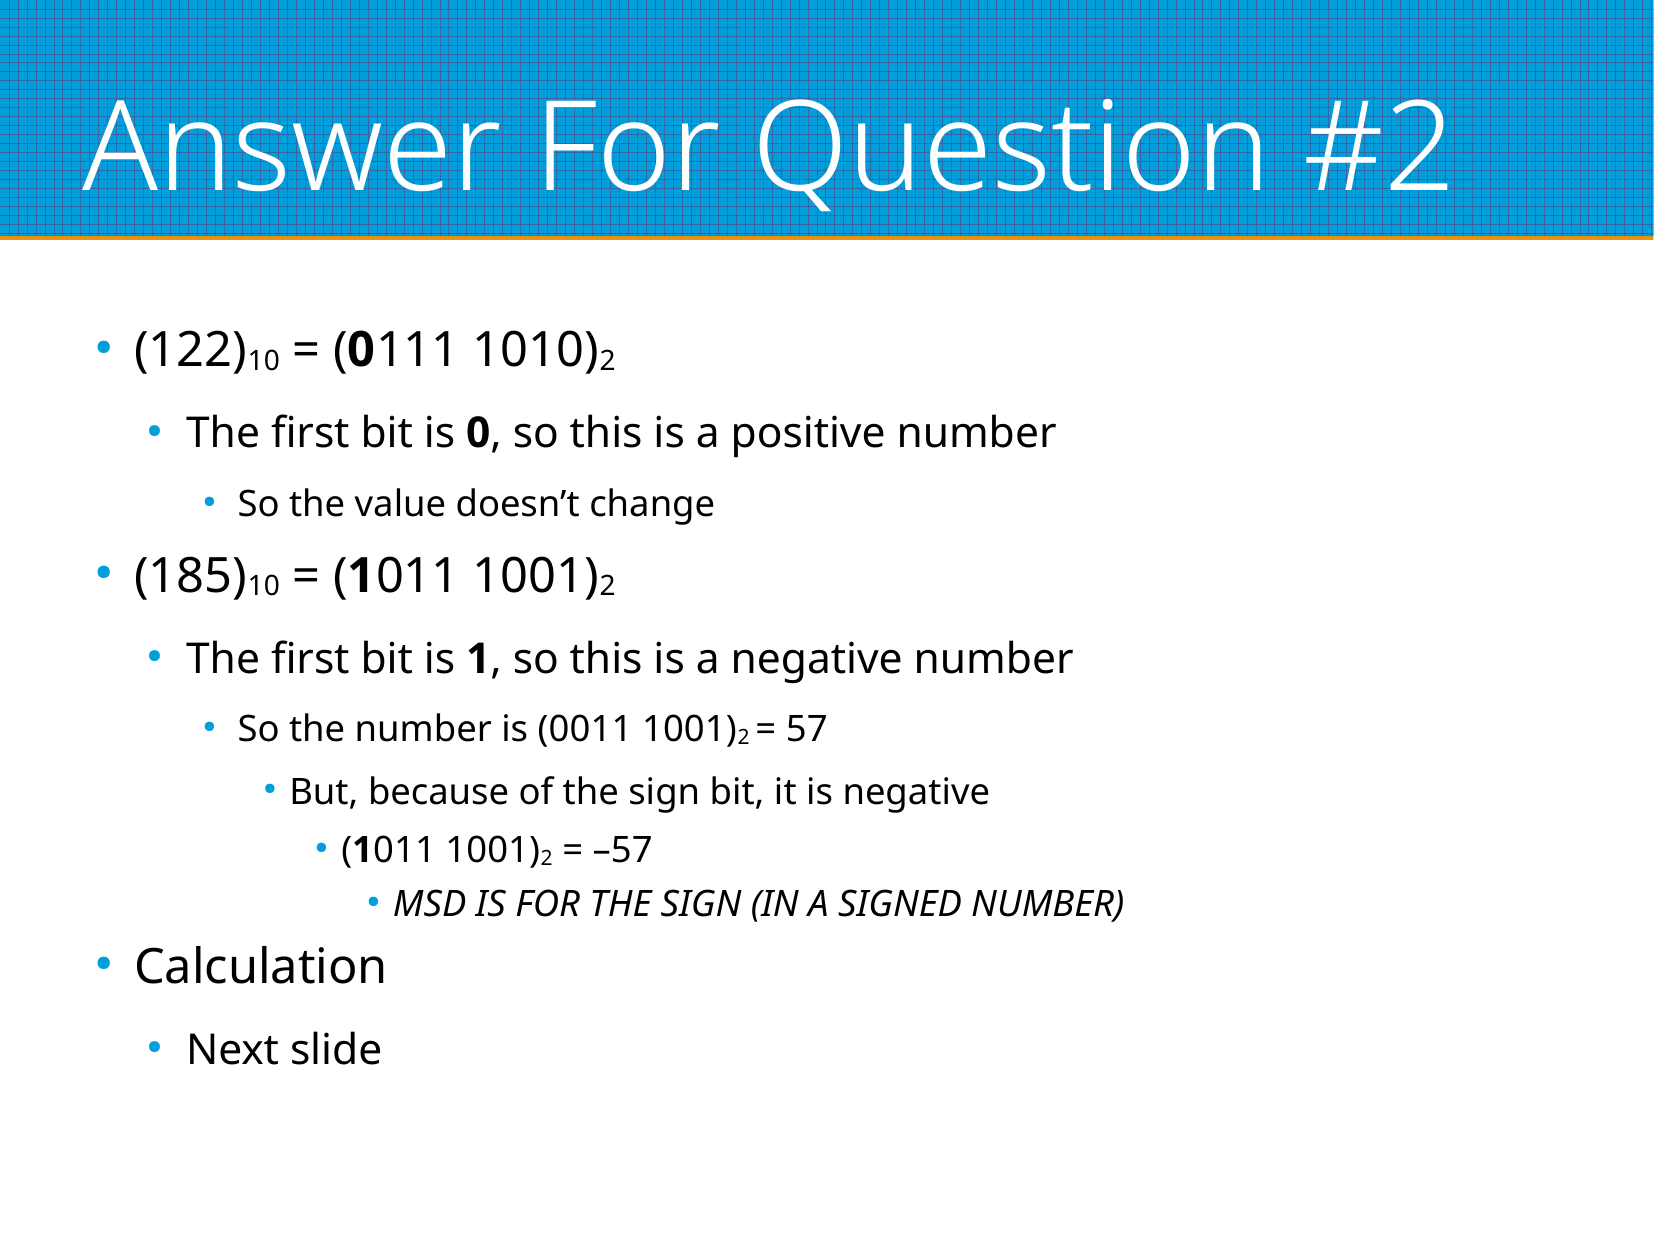

# Answer For Question #2
(122)10 = (0111 1010)2
The first bit is 0, so this is a positive number
So the value doesn’t change
(185)10 = (1011 1001)2
The first bit is 1, so this is a negative number
So the number is (0011 1001)2 = 57
But, because of the sign bit, it is negative
(1011 1001)2 = –57
MSD IS FOR THE SIGN (IN A SIGNED NUMBER)
Calculation
Next slide